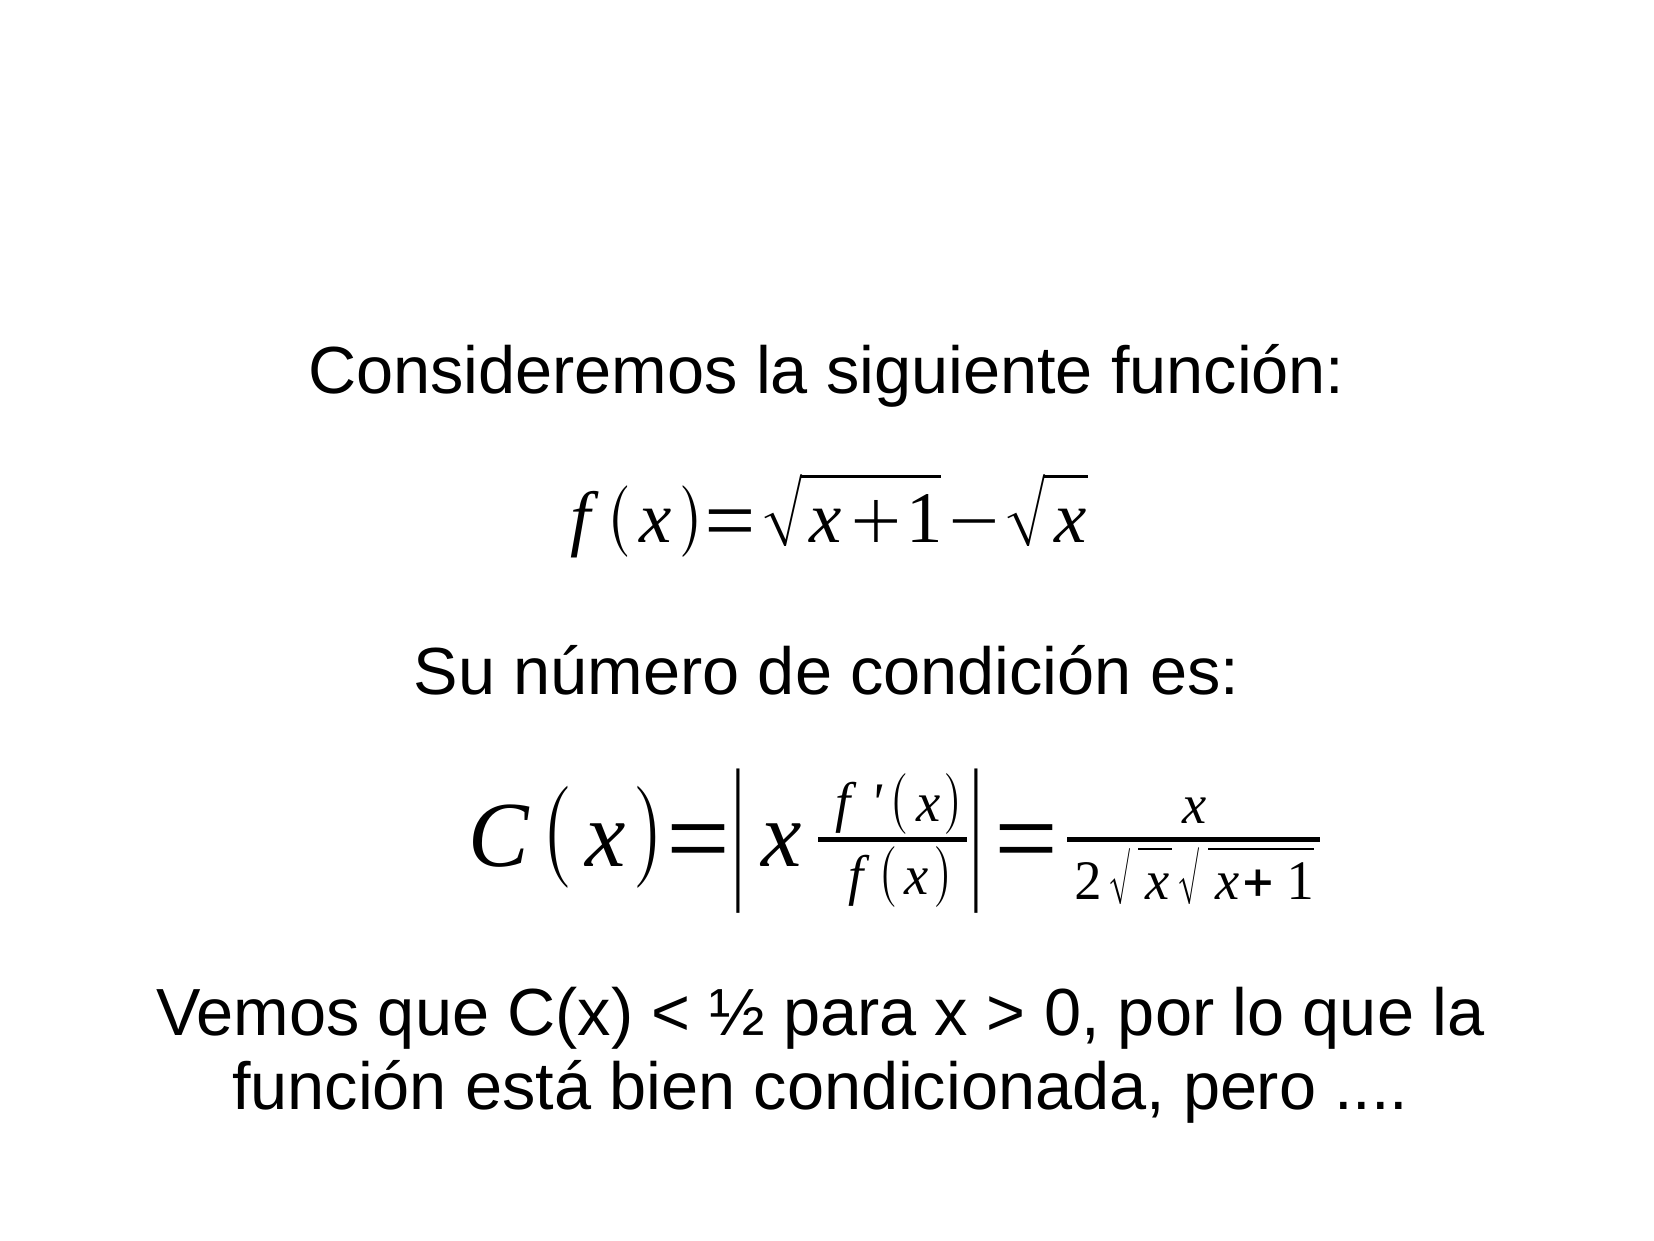

#
Consideremos la siguiente función:
Su número de condición es:
Vemos que C(x) < ½ para x > 0, por lo que la función está bien condicionada, pero ....